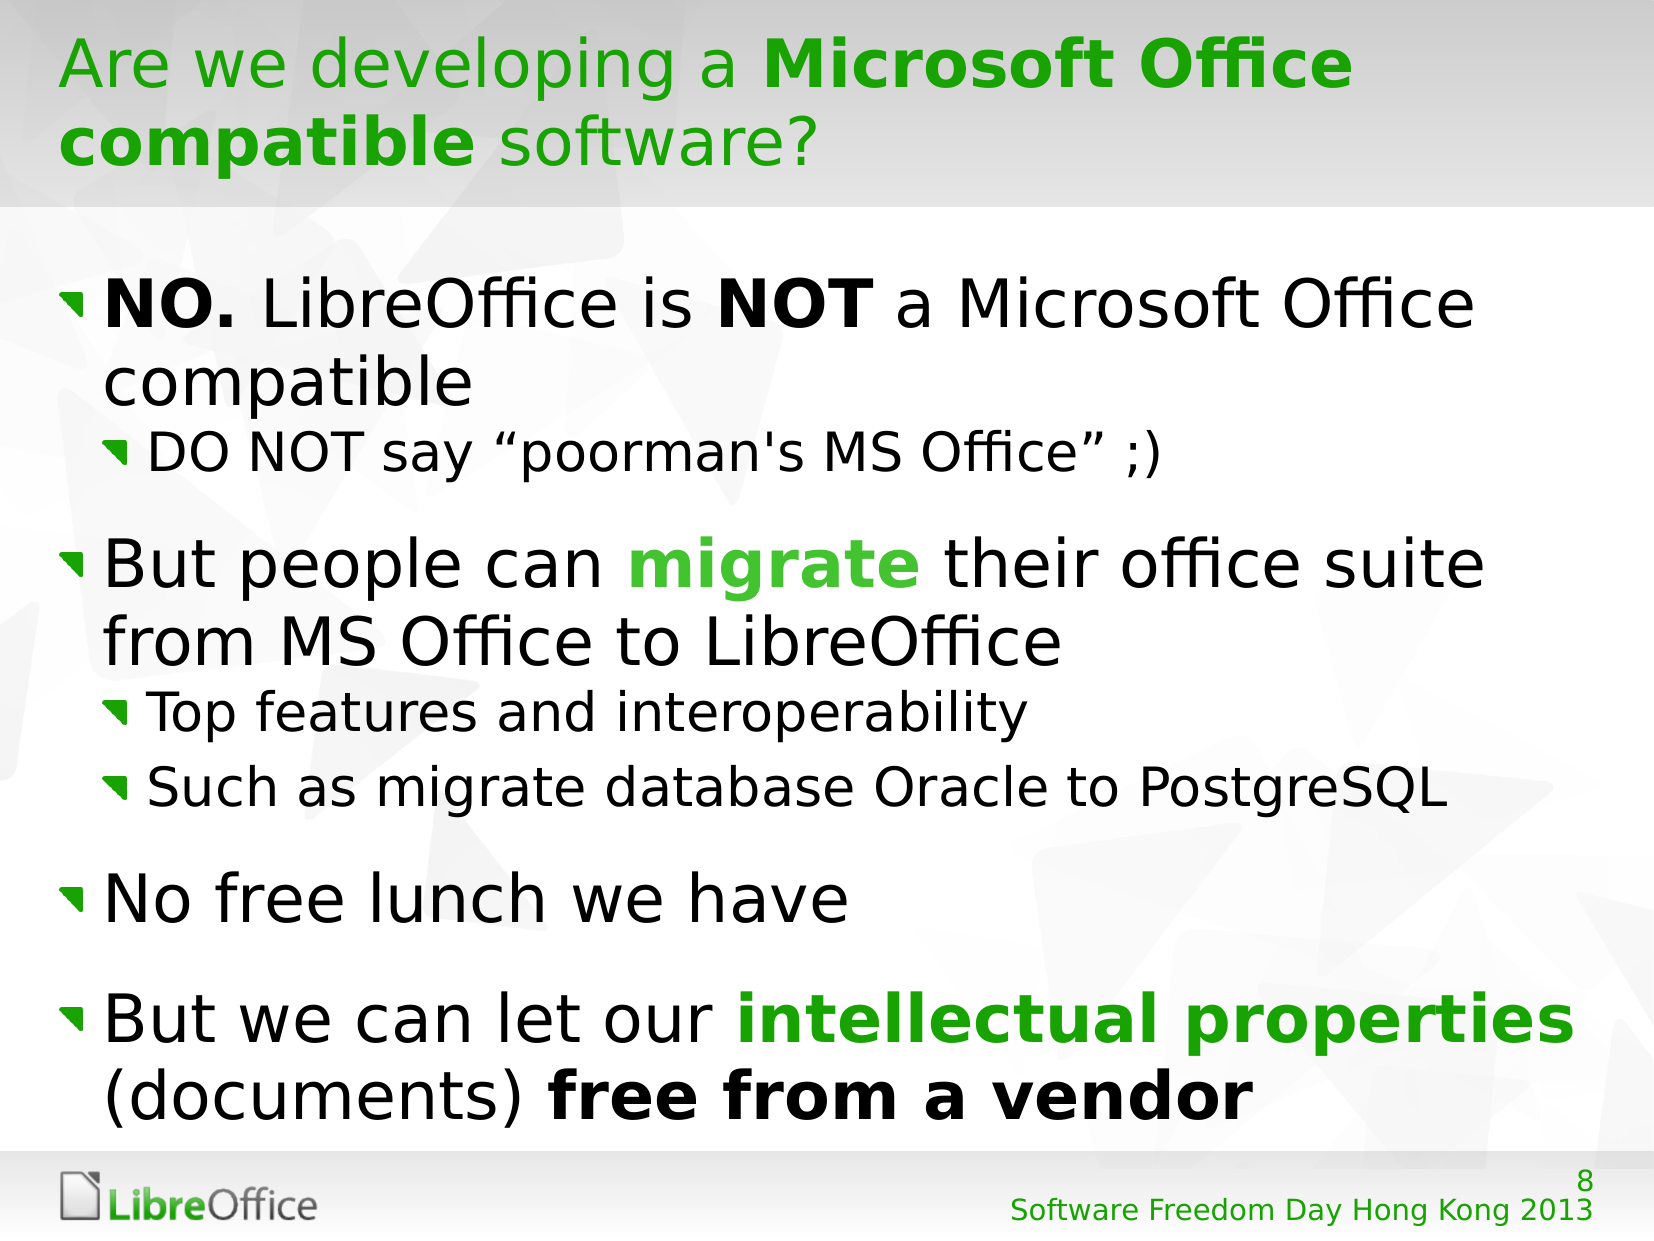

# Are we developing a Microsoft Office compatible software?
NO. LibreOffice is NOT a Microsoft Office compatible
DO NOT say “poorman's MS Office” ;)
But people can migrate their office suite
from MS Office to LibreOffice
Top features and interoperability
Such as migrate database Oracle to PostgreSQL
No free lunch we have
But we can let our intellectual properties (documents) free from a vendor
8
Software Freedom Day Hong Kong 2013